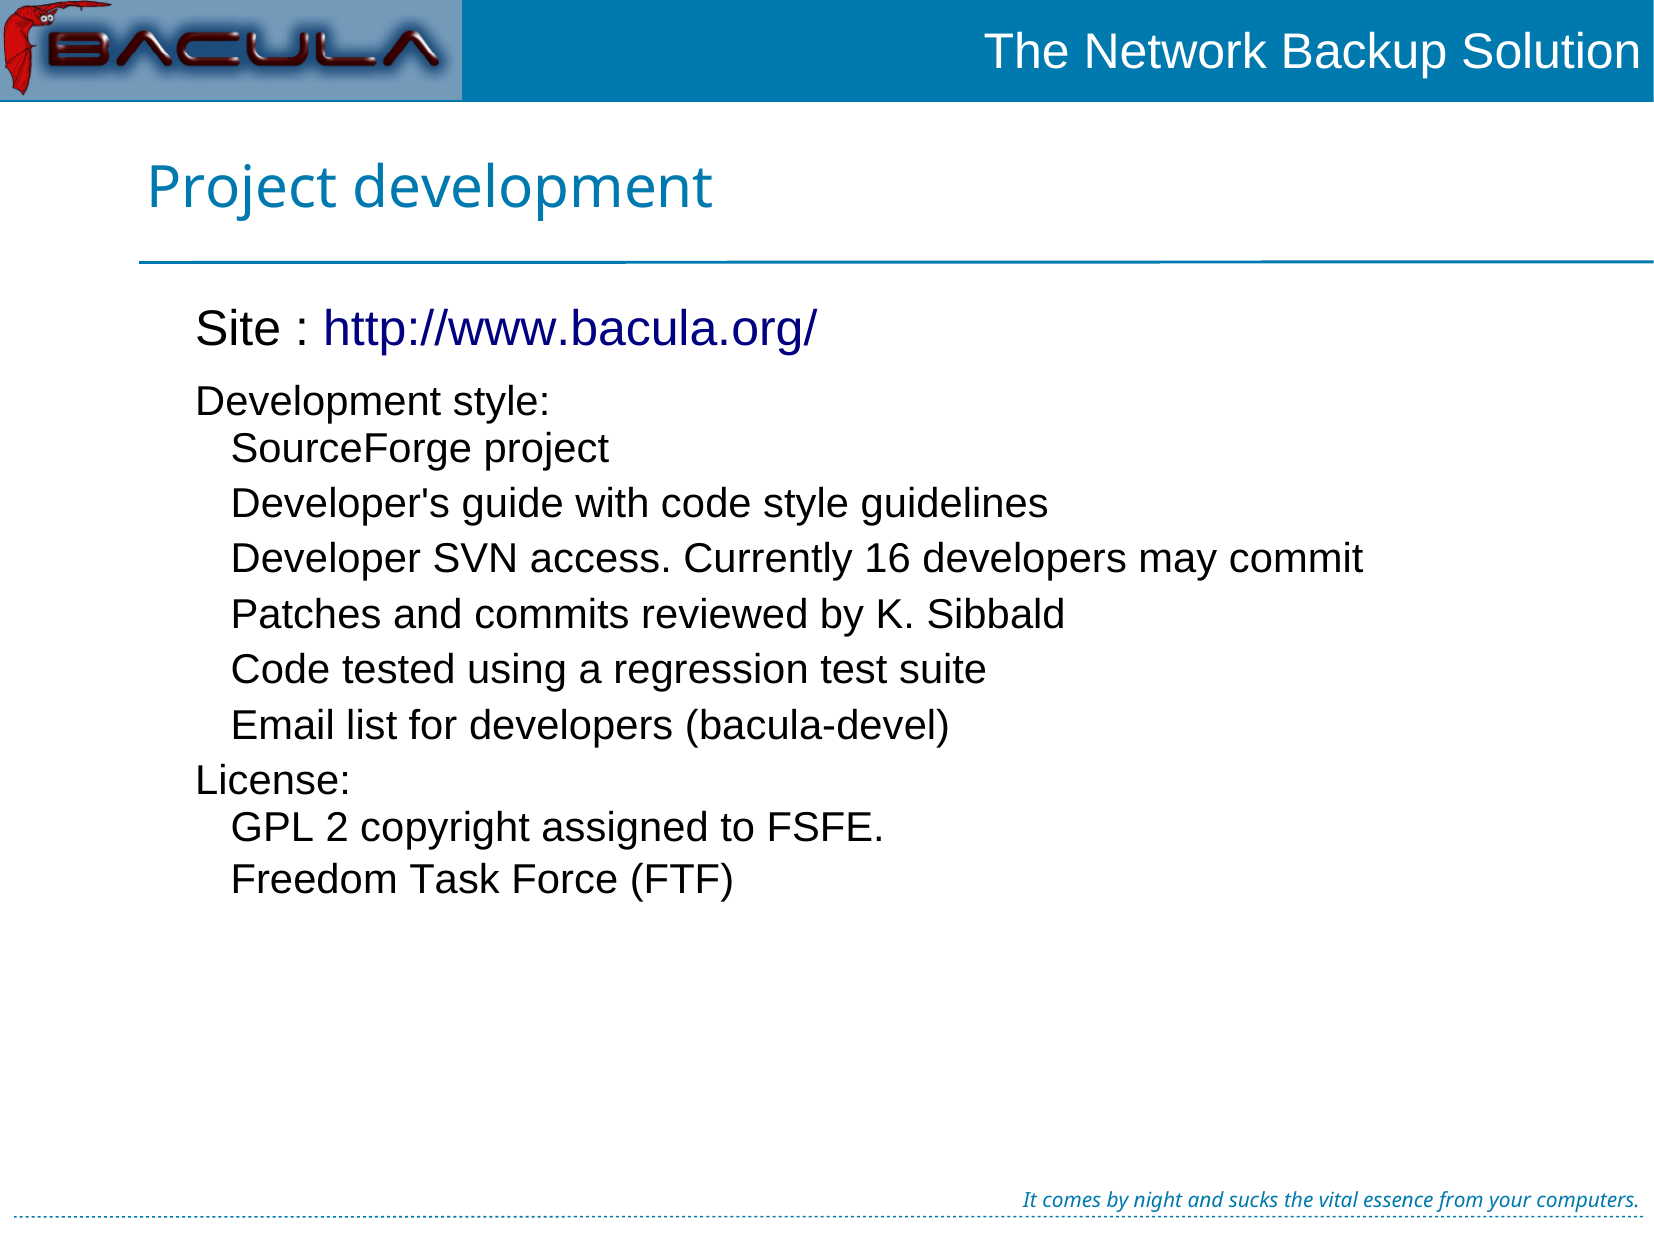

# Project development
Site : http://www.bacula.org/
Development style:
SourceForge project
Developer's guide with code style guidelines
Developer SVN access. Currently 16 developers may commit
Patches and commits reviewed by K. Sibbald
Code tested using a regression test suite
Email list for developers (bacula-devel)
License:
GPL 2 copyright assigned to FSFE.
Freedom Task Force (FTF)